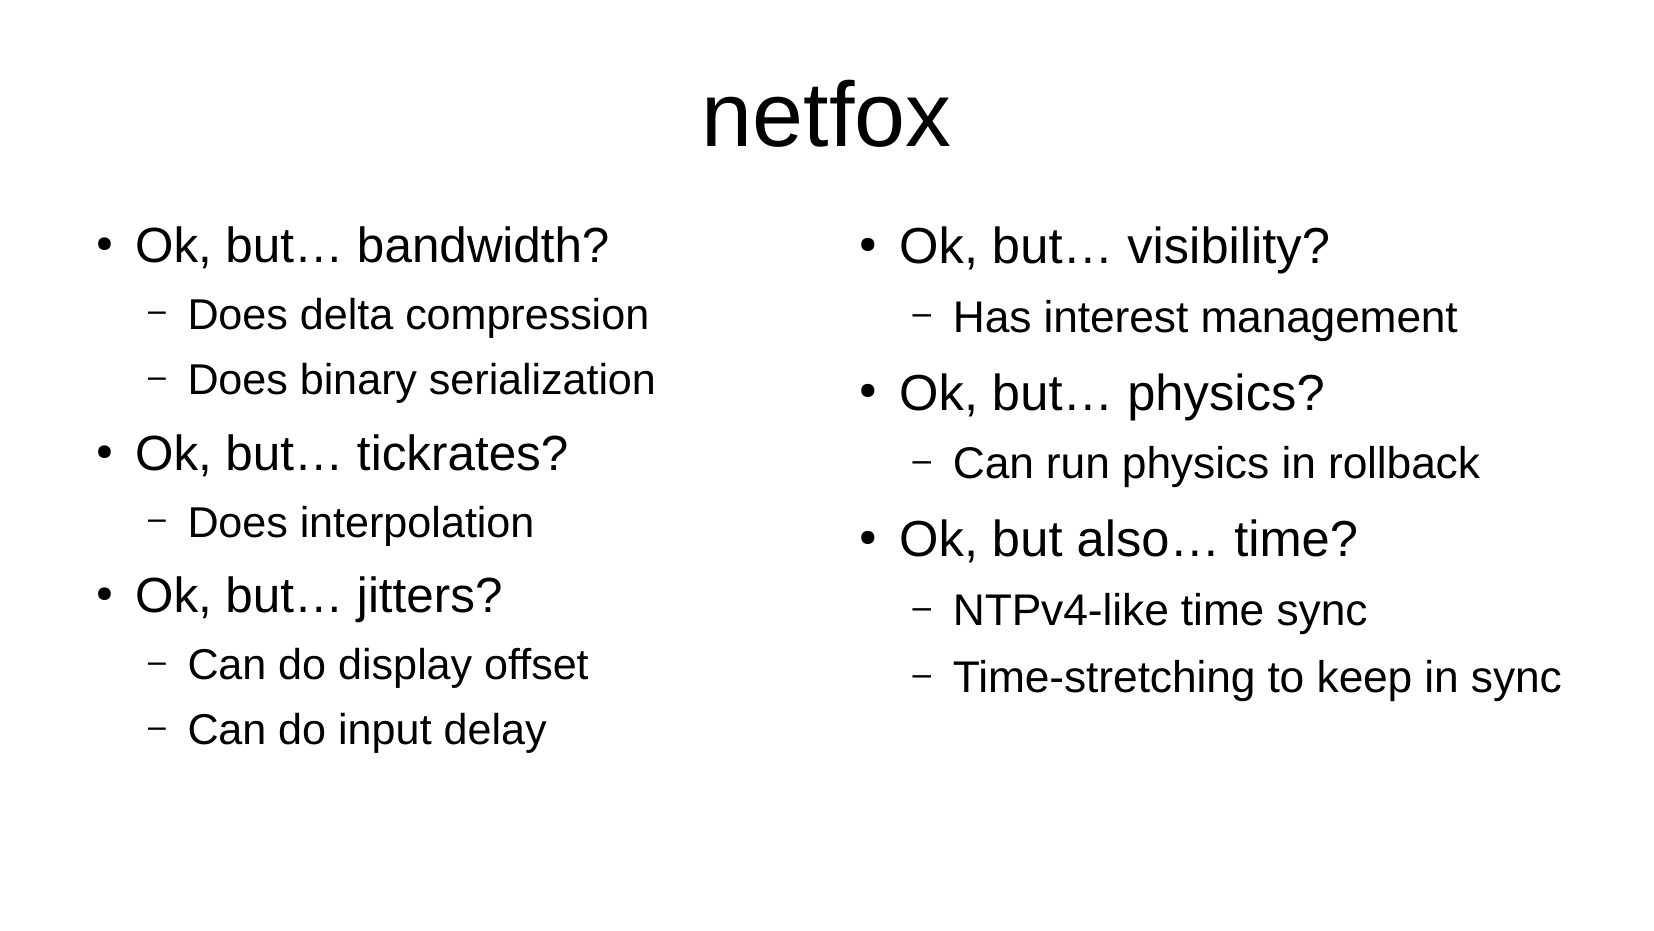

# netfox
Ok, but… bandwidth?
Does delta compression
Does binary serialization
Ok, but… tickrates?
Does interpolation
Ok, but… jitters?
Can do display offset
Can do input delay
Ok, but… visibility?
Has interest management
Ok, but… physics?
Can run physics in rollback
Ok, but also… time?
NTPv4-like time sync
Time-stretching to keep in sync
Ok, but… game?